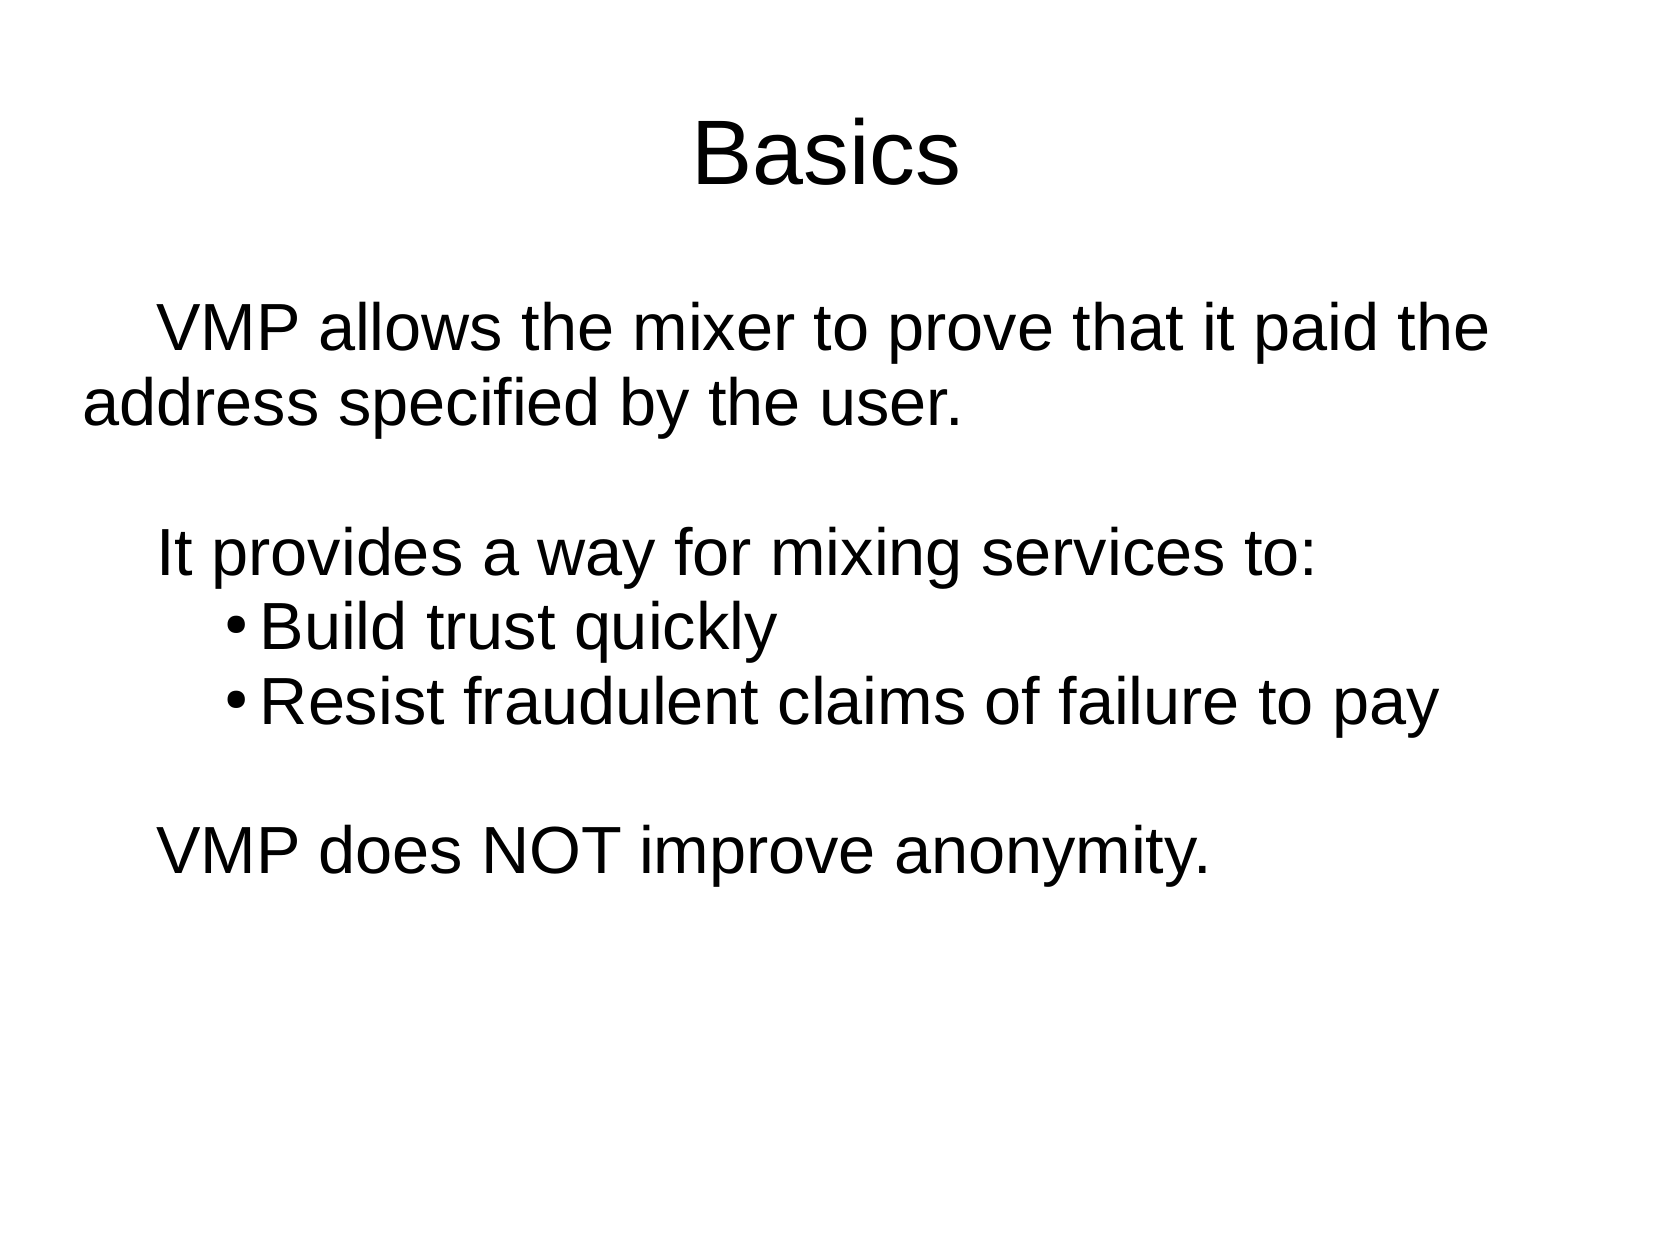

# Basics
	VMP allows the mixer to prove that it paid the address specified by the user.
	It provides a way for mixing services to:
Build trust quickly
Resist fraudulent claims of failure to pay
	VMP does NOT improve anonymity.